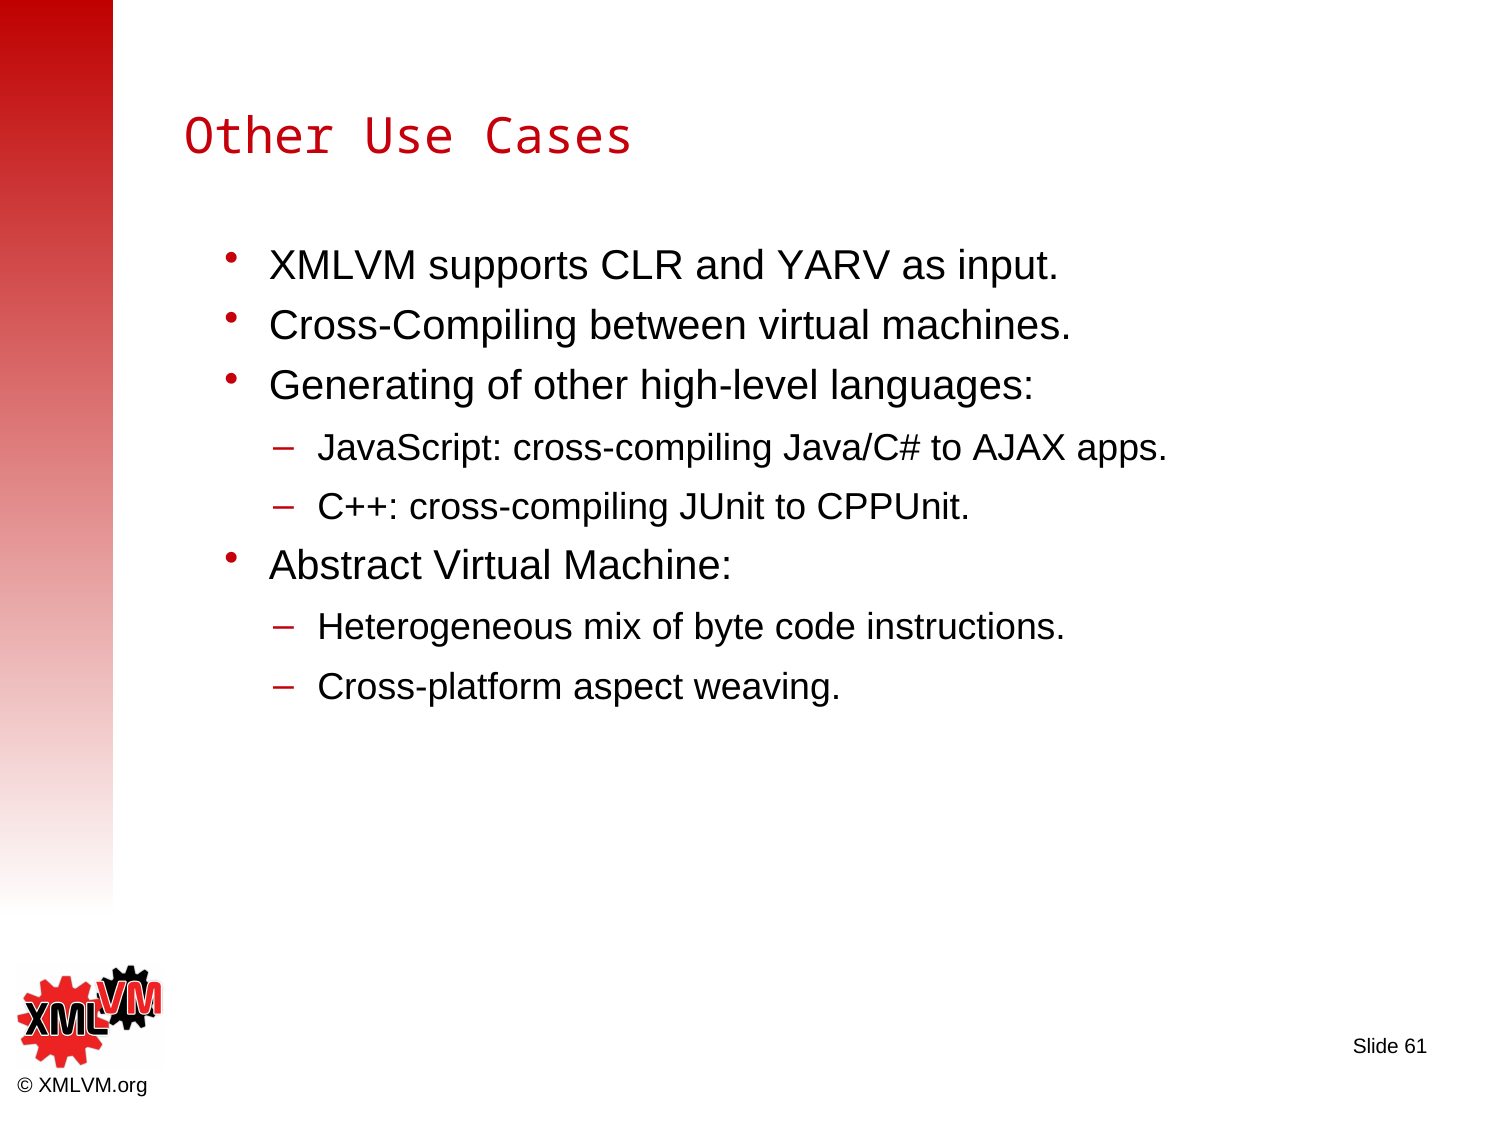

# Other Use Cases
XMLVM supports CLR and YARV as input.
Cross-Compiling between virtual machines.
Generating of other high-level languages:
JavaScript: cross-compiling Java/C# to AJAX apps.
C++: cross-compiling JUnit to CPPUnit.
Abstract Virtual Machine:
Heterogeneous mix of byte code instructions.
Cross-platform aspect weaving.